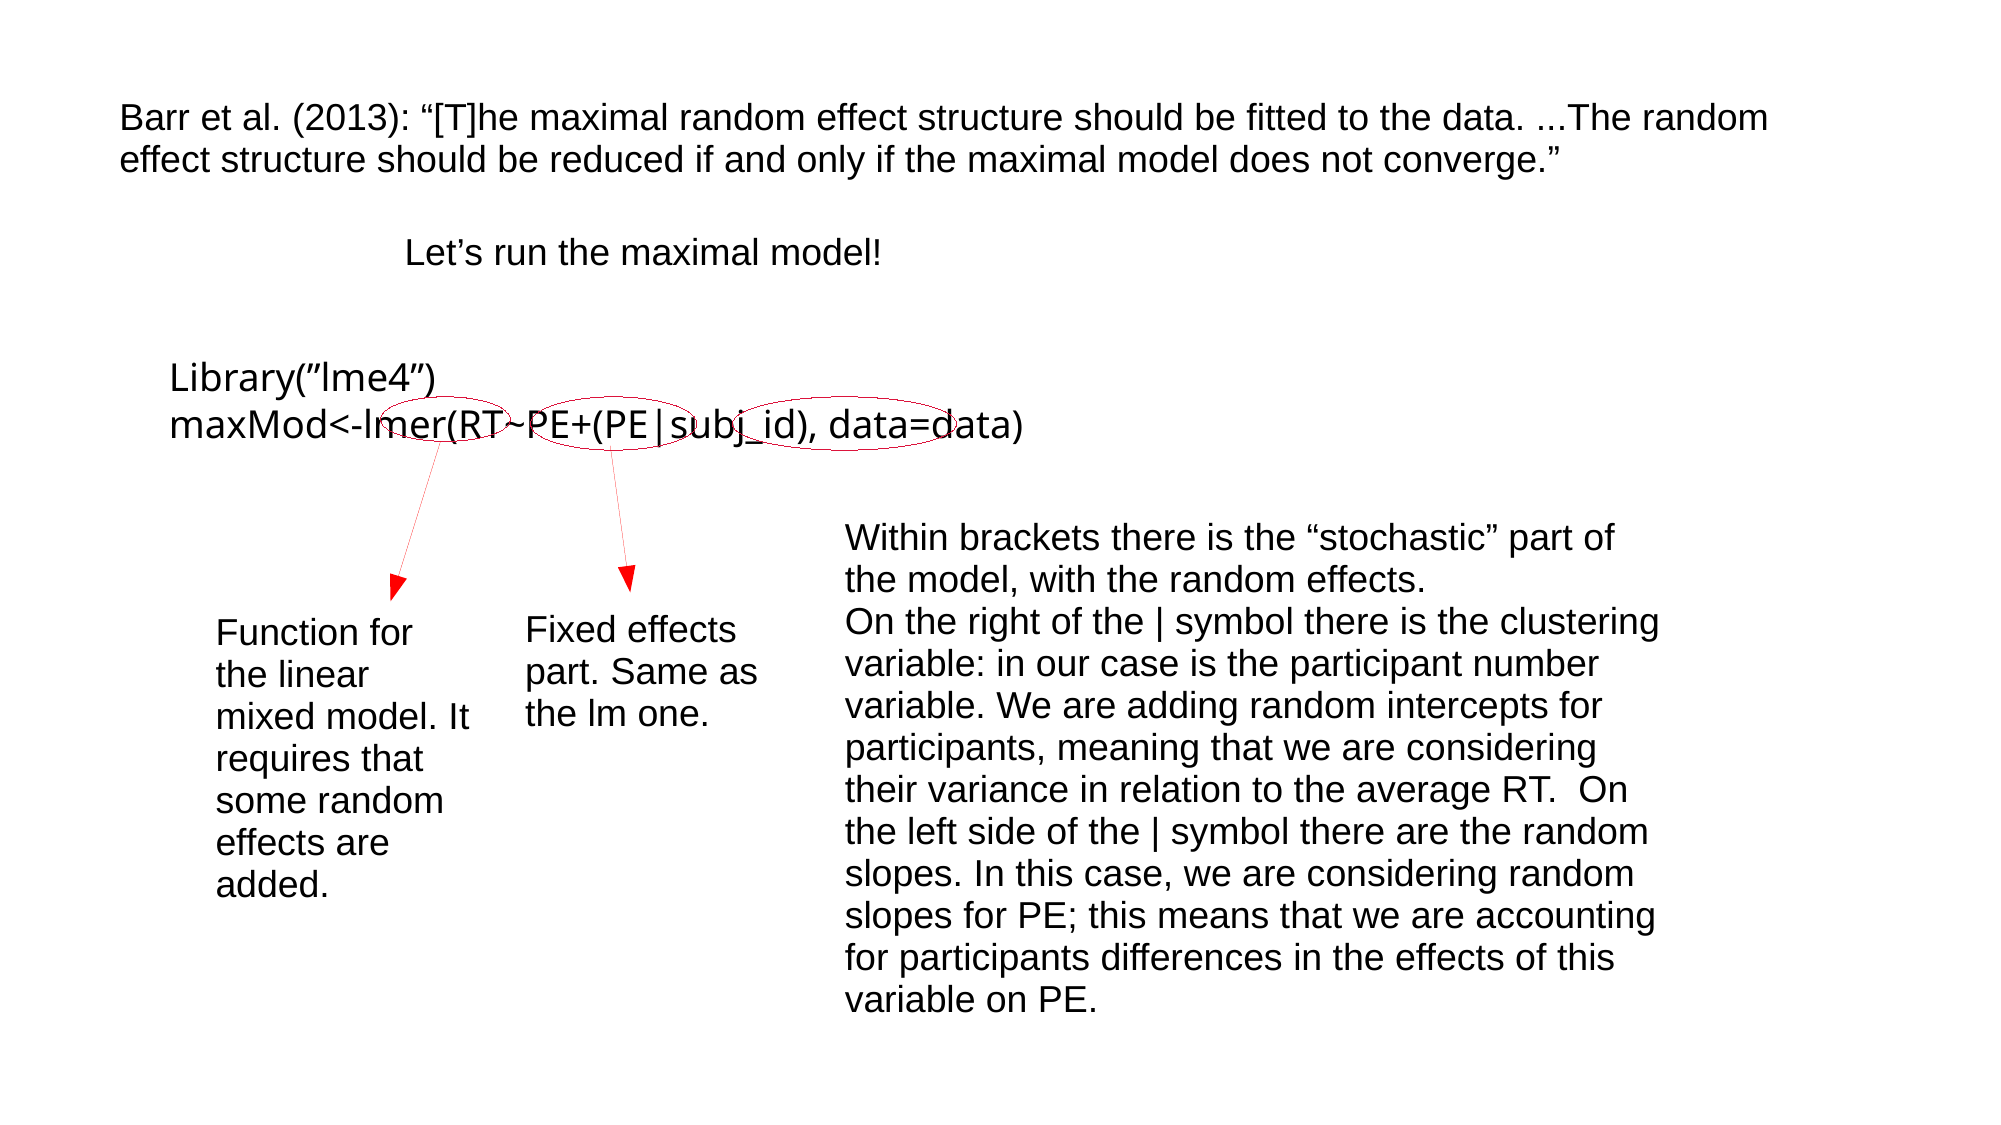

Barr et al. (2013): “[T]he maximal random effect structure should be fitted to the data. ...The random effect structure should be reduced if and only if the maximal model does not converge.”
Let’s run the maximal model!
# Library(”lme4”) maxMod<-lmer(RT~PE+(PE|subj_id), data=data)
Within brackets there is the “stochastic” part of the model, with the random effects.
On the right of the | symbol there is the clustering variable: in our case is the participant number variable. We are adding random intercepts for participants, meaning that we are considering their variance in relation to the average RT. On the left side of the | symbol there are the random slopes. In this case, we are considering random slopes for PE; this means that we are accounting for participants differences in the effects of this variable on PE.
Fixed effects part. Same as the lm one.
Function for the linear mixed model. It requires that some random effects are added.